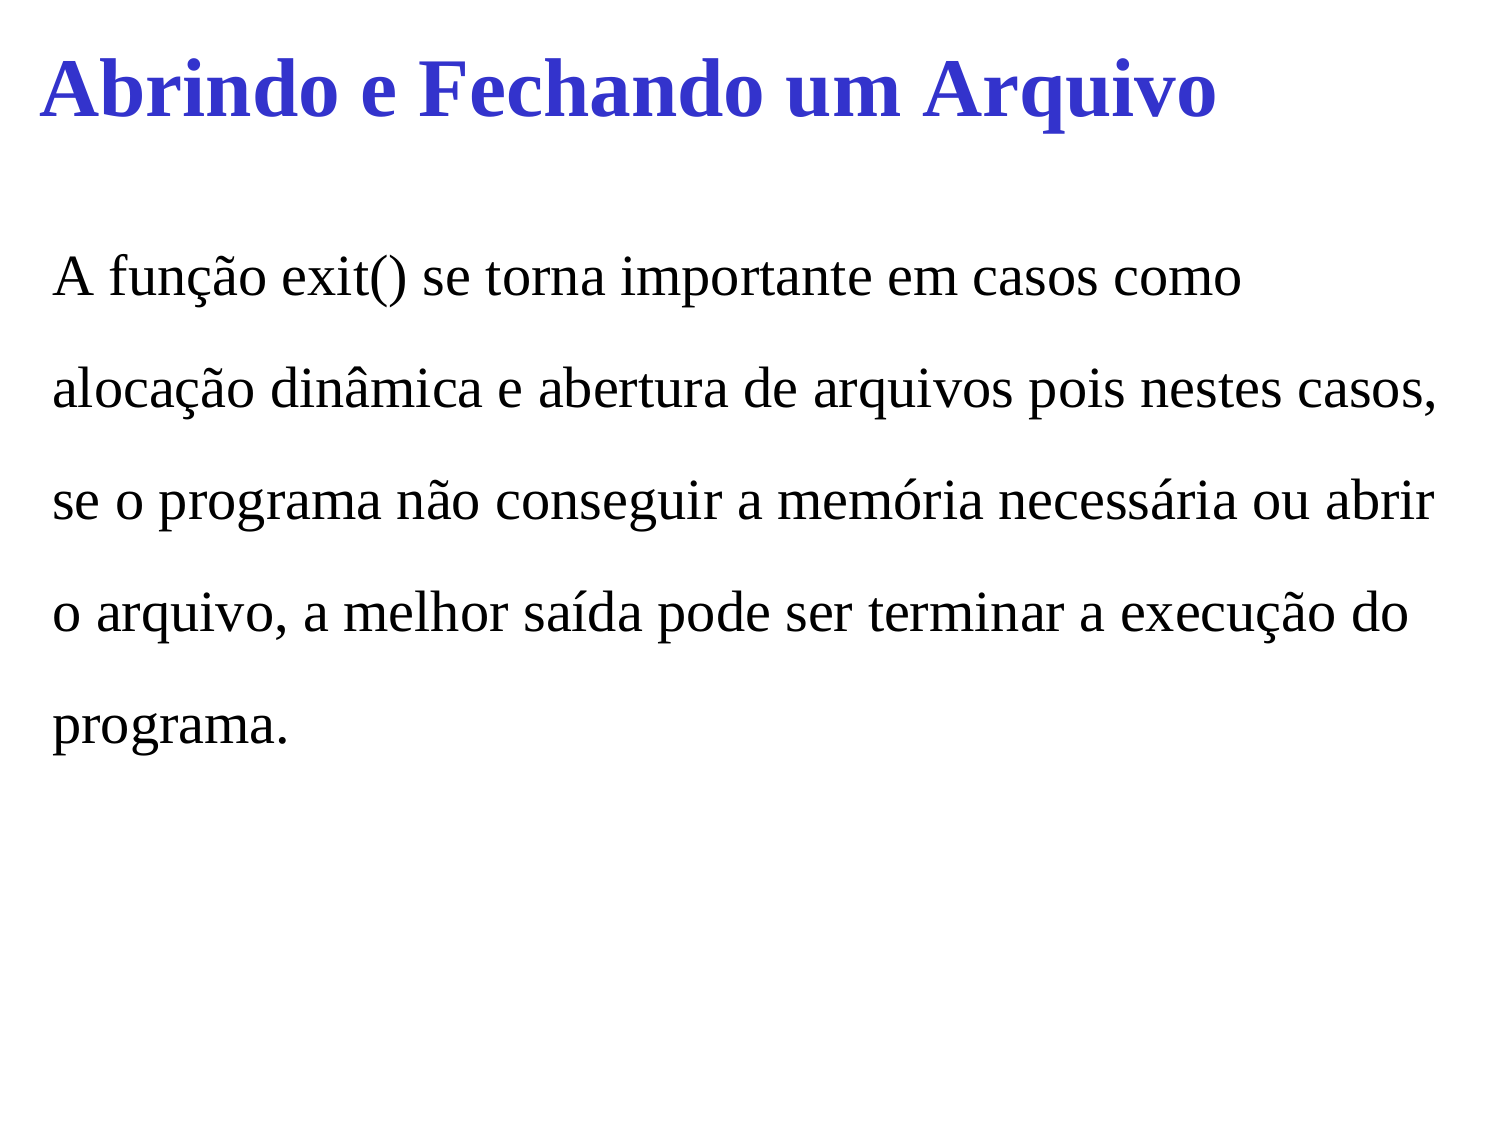

Abrindo e Fechando um Arquivo
A função exit() se torna importante em casos como
alocação dinâmica e abertura de arquivos pois nestes casos,
se o programa não conseguir a memória necessária ou abrir
o arquivo, a melhor saída pode ser terminar a execução do
programa.